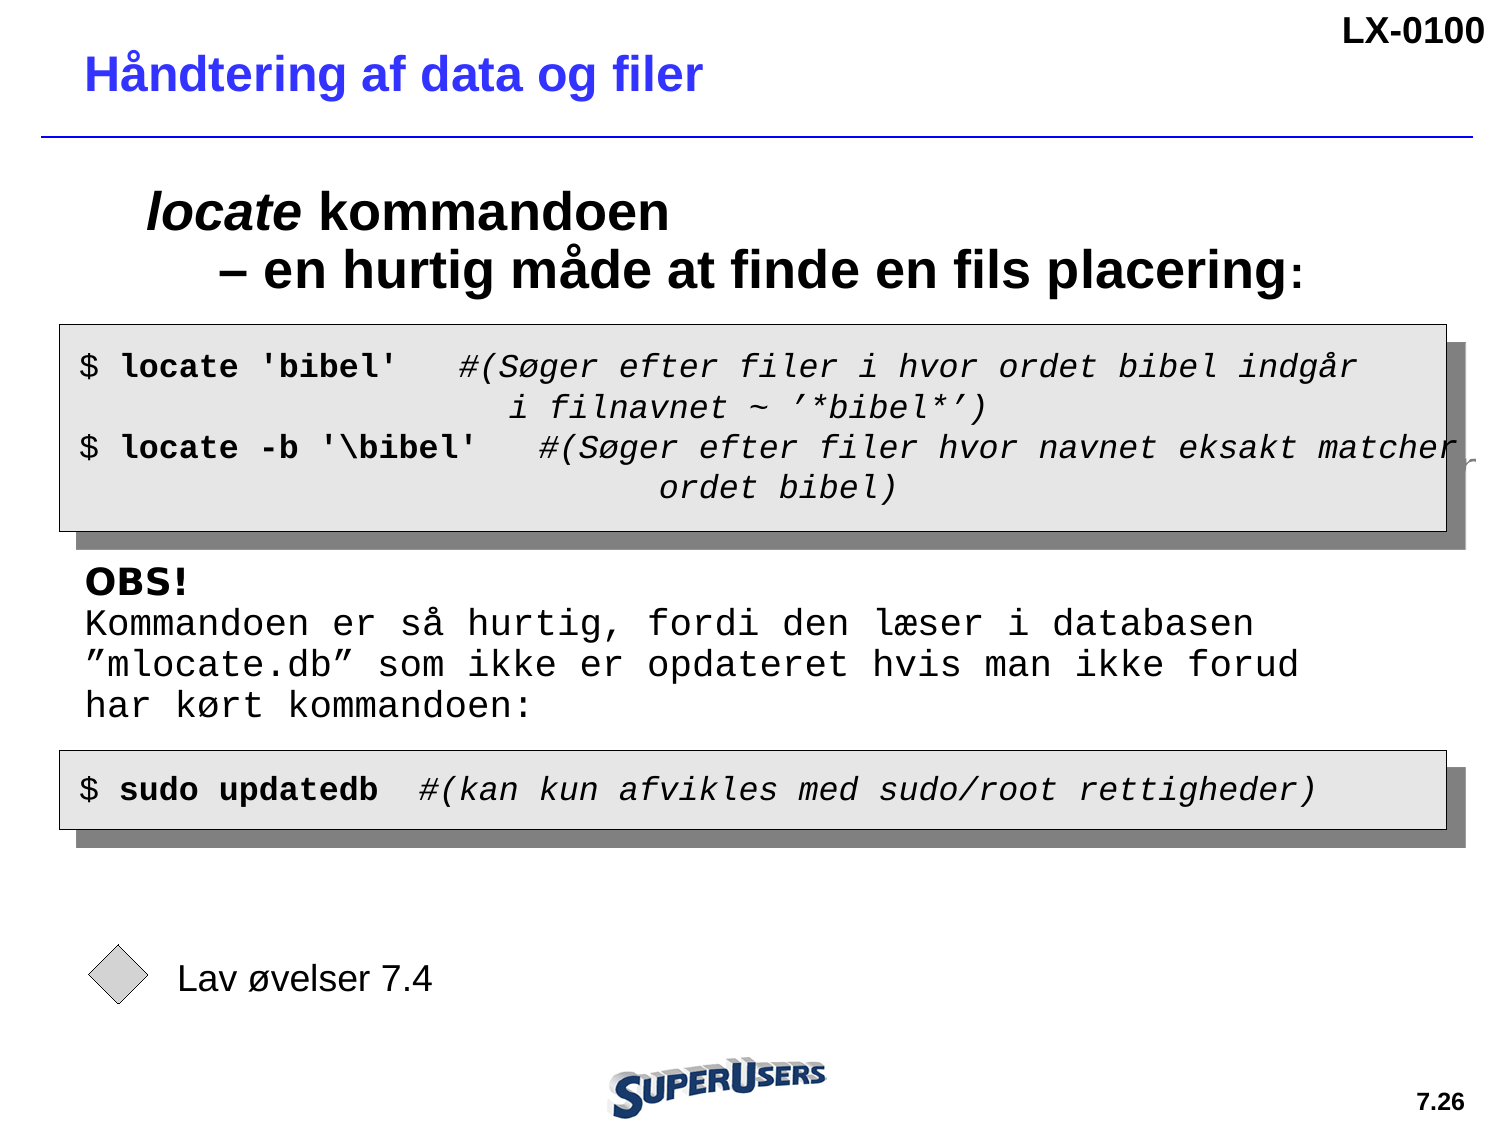

# Håndtering af data og filer
locate kommandoen
	– en hurtig måde at finde en fils placering:
 $ locate 'bibel' #(Søger efter filer i hvor ordet bibel indgår
			i filnavnet ~ ’*bibel*’)
 $ locate -b '\bibel' #(Søger efter filer hvor navnet eksakt matcher
				ordet bibel)
OBS!
Kommandoen er så hurtig, fordi den læser i databasen
”mlocate.db” som ikke er opdateret hvis man ikke forud har kørt kommandoen:
 $ sudo updatedb #(kan kun afvikles med sudo/root rettigheder)
Lav øvelser 7.4